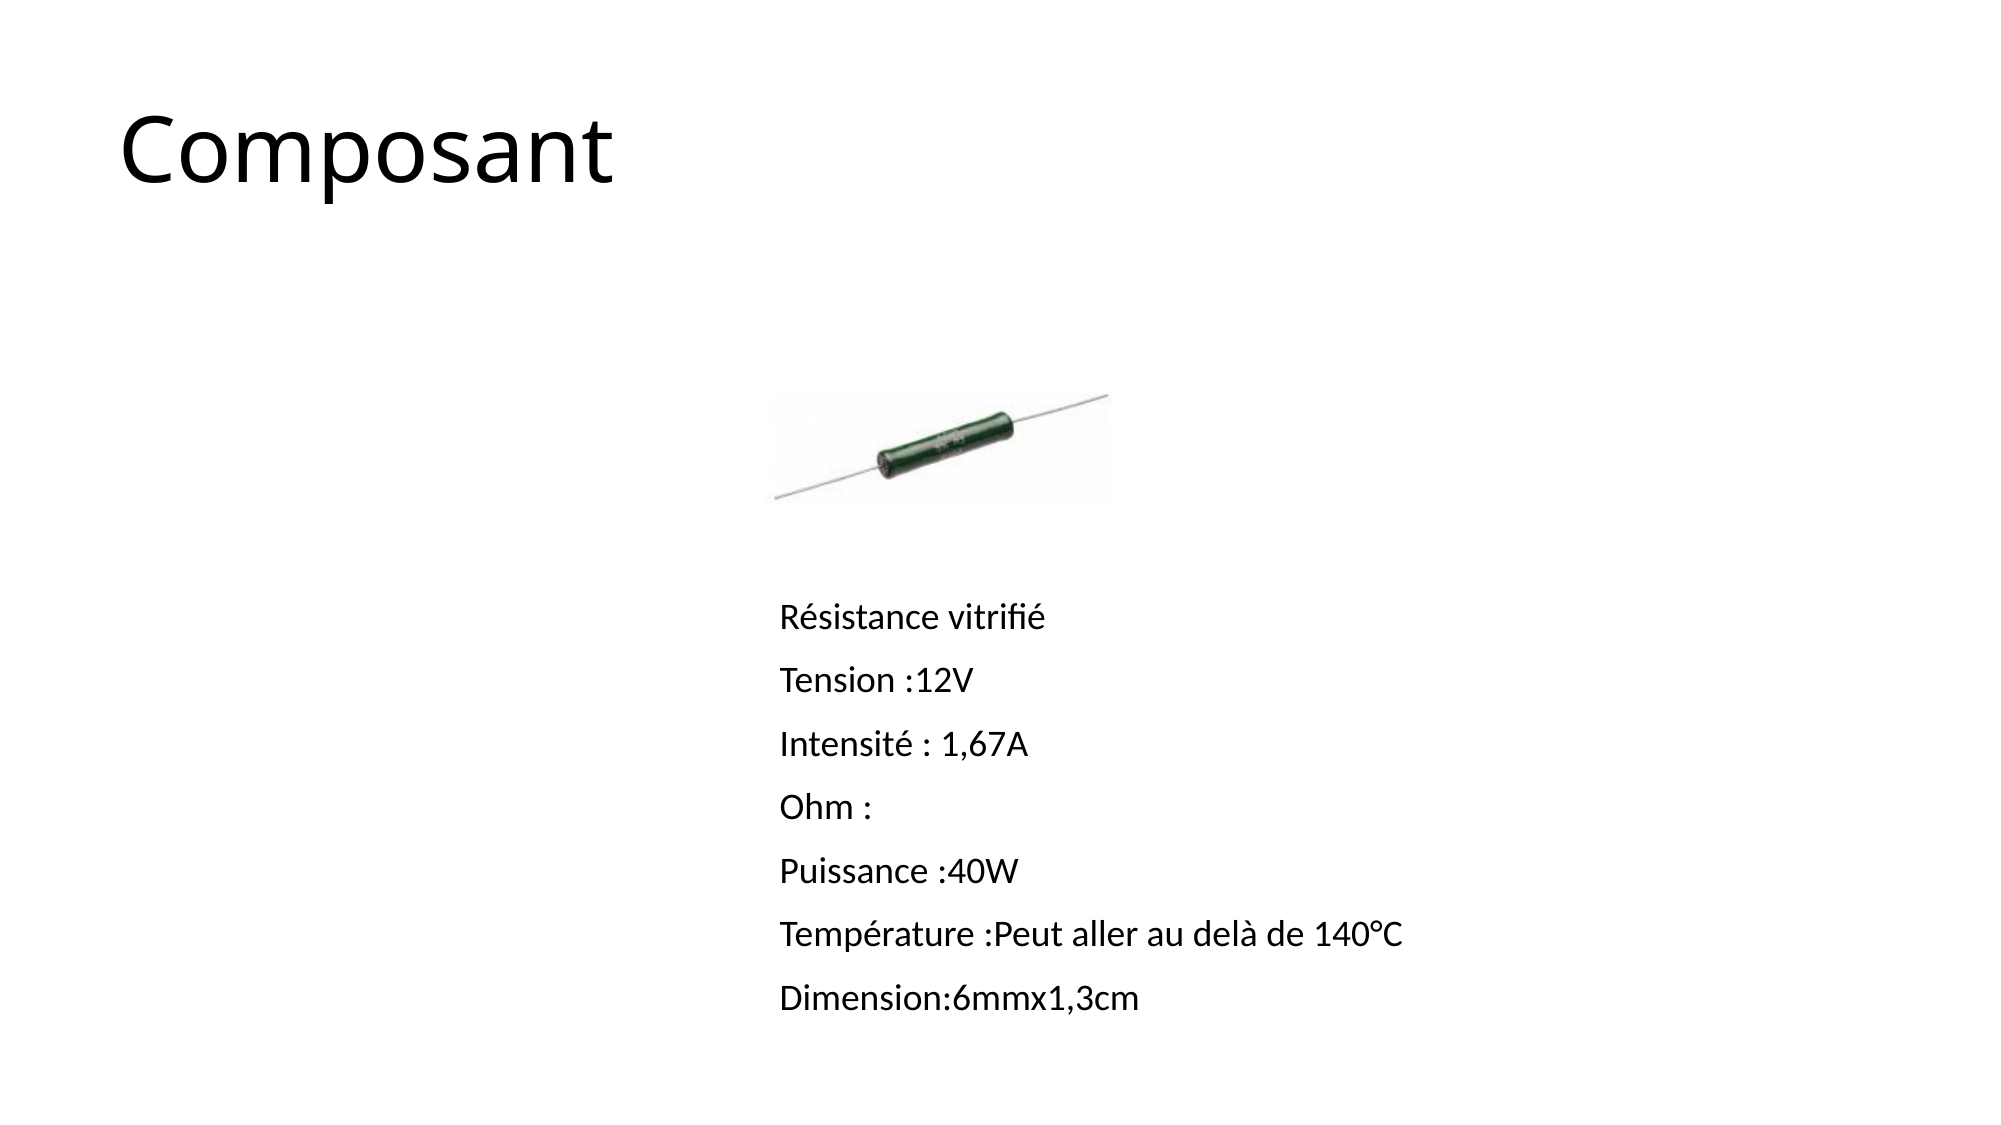

# Composant
Résistance vitrifié
Tension :12V
Intensité : 1,67A
Ohm :
Puissance :40W
Température :Peut aller au delà de 140°C
Dimension:6mmx1,3cm